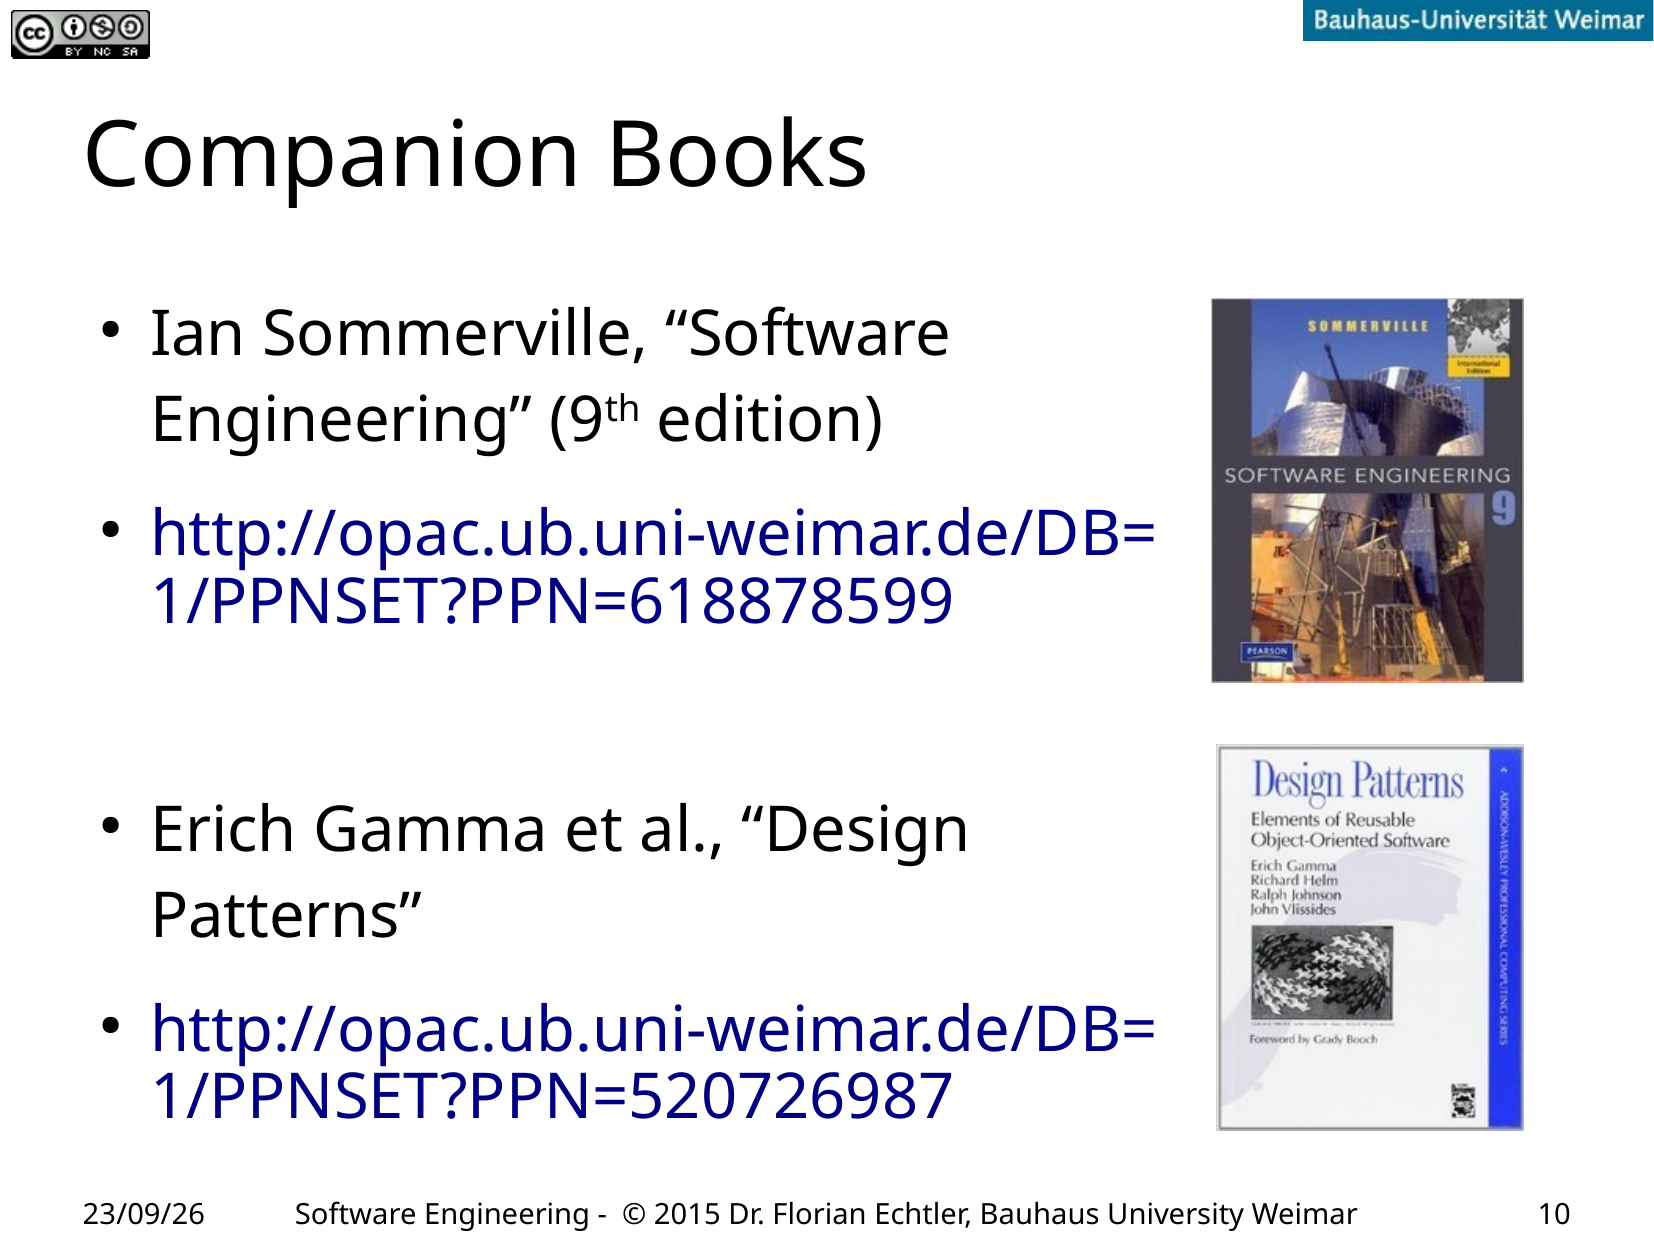

# Companion Books
Ian Sommerville, “Software Engineering” (9th edition)
http://opac.ub.uni-weimar.de/DB=1/PPNSET?PPN=618878599
Erich Gamma et al., “Design Patterns”
http://opac.ub.uni-weimar.de/DB=1/PPNSET?PPN=520726987
Software Engineering - © 2015 Dr. Florian Echtler, Bauhaus University Weimar
10